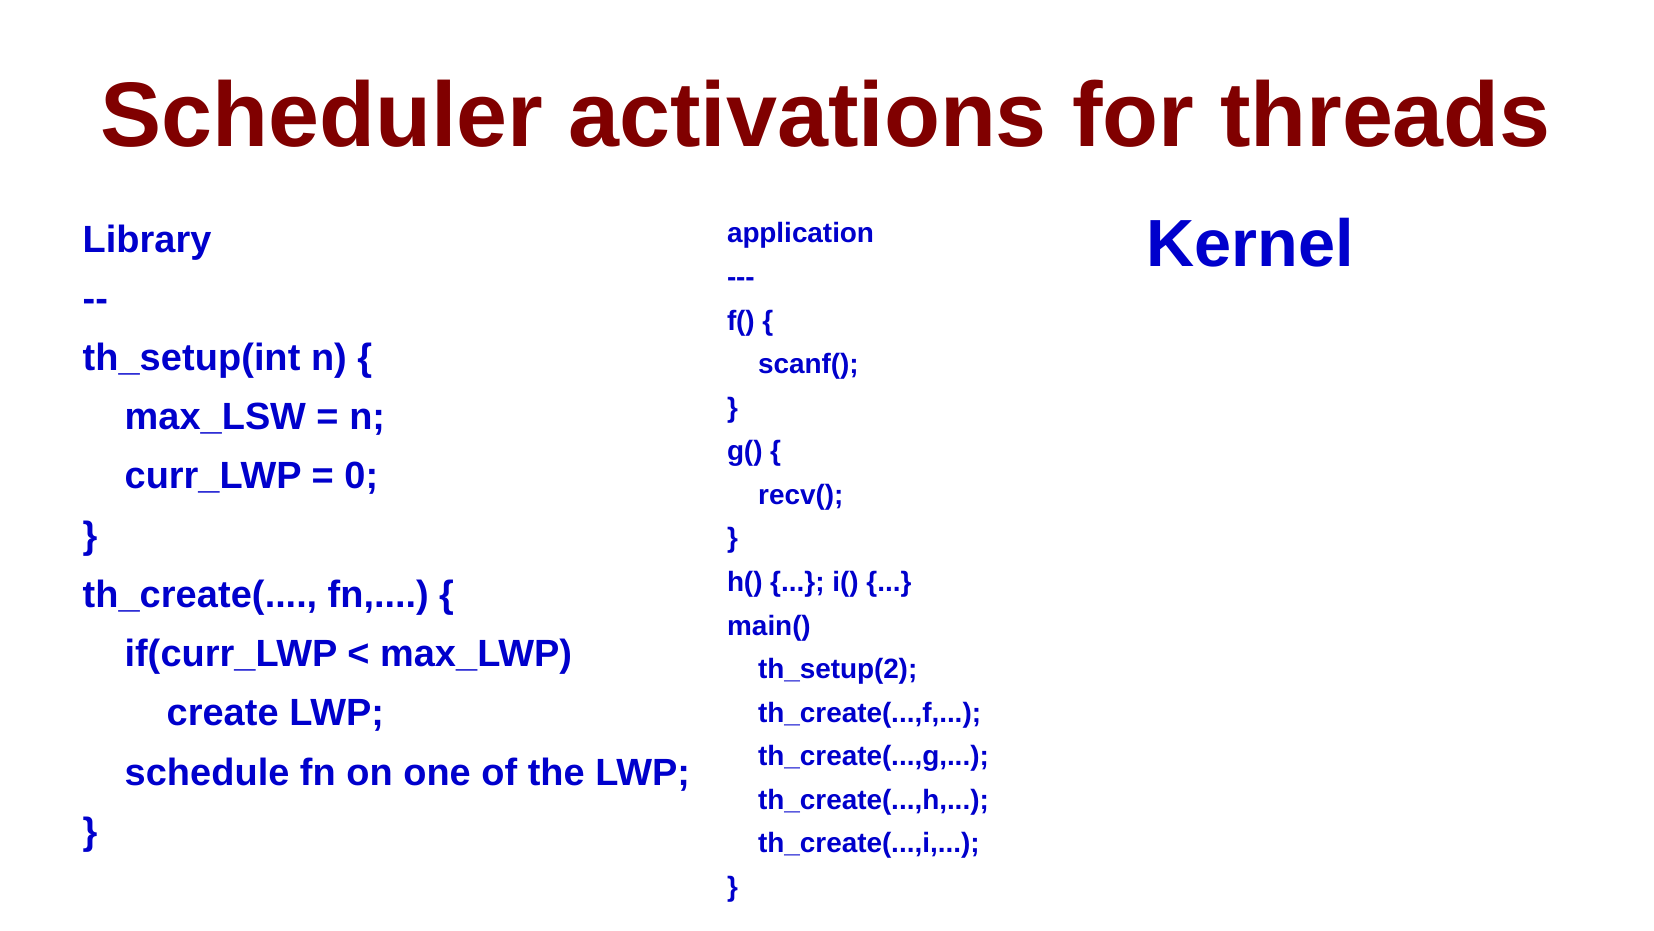

# Scheduler activations for threads
Kernel
Library
--
th_setup(int n) {
 max_LSW = n;
 curr_LWP = 0;
}
th_create(...., fn,....) {
 if(curr_LWP < max_LWP)
 create LWP;
 schedule fn on one of the LWP;
}
application
---
f() {
 scanf();
}
g() {
 recv();
}
h() {...}; i() {...}
main()
 th_setup(2);
 th_create(...,f,...);
 th_create(...,g,...);
 th_create(...,h,...);
 th_create(...,i,...);
}